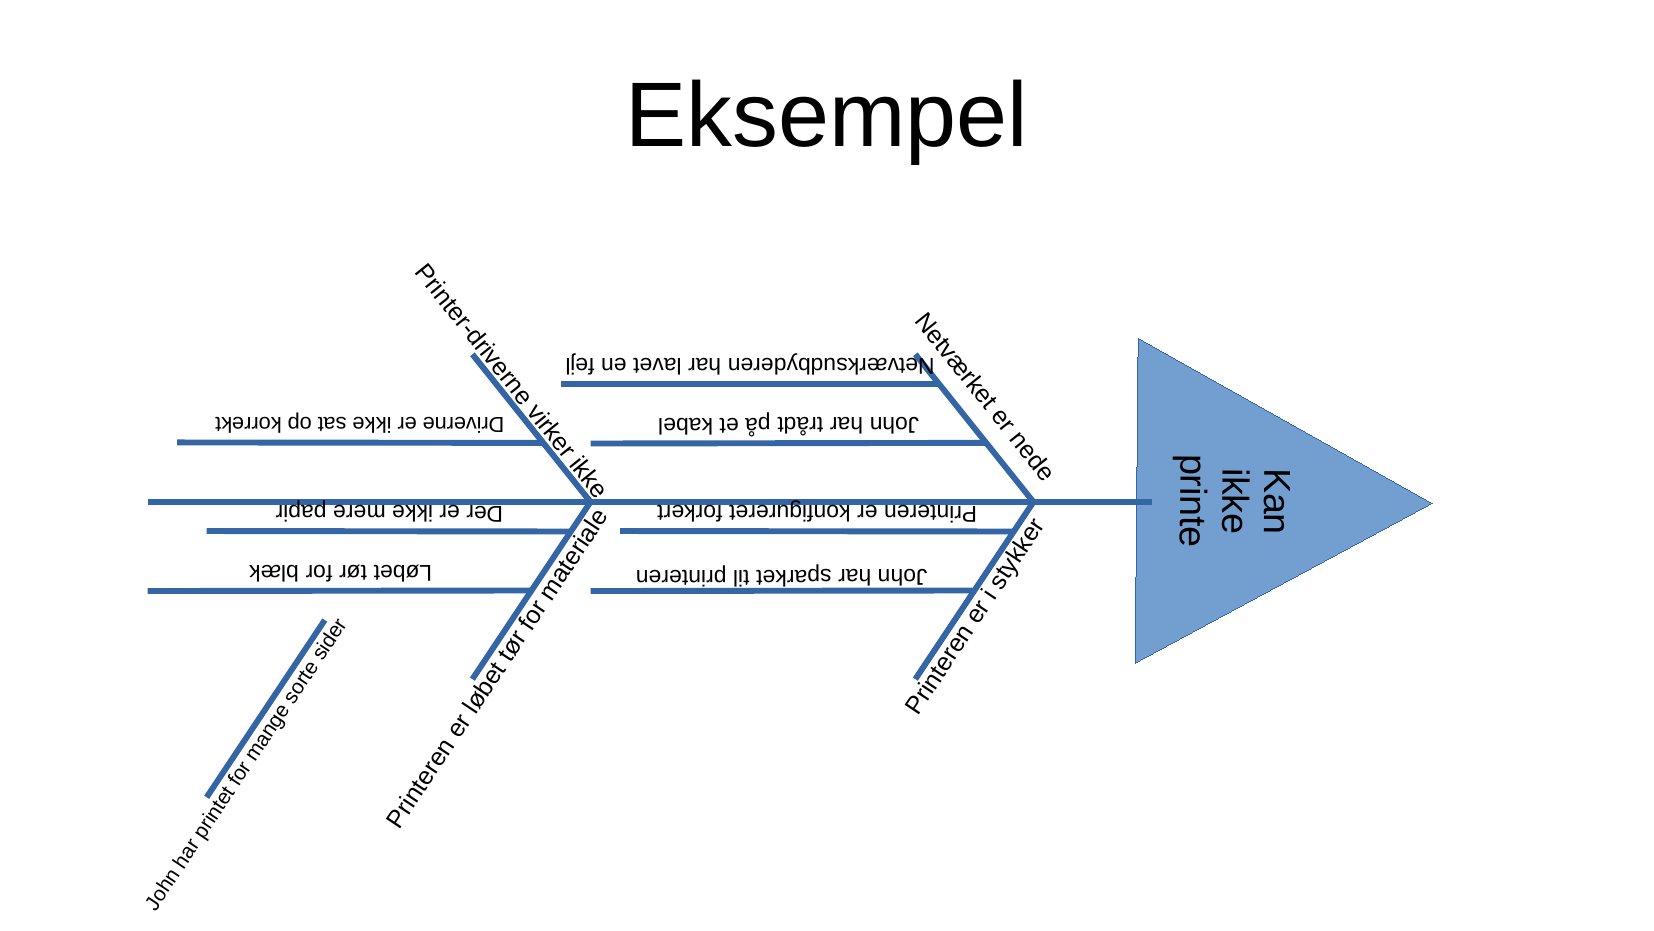

# Eksempel
Printer-driverne virker ikke
Netværket er nede
Kan ikke printe
Netværksudbyderen har lavet en fejl
Driverne er ikke sat op korrekt
John har trådt på et kabel
Printeren er løbet tør for materiale
Printeren er i stykker
Der er ikke mere papir
Printeren er konfigureret forkert
Løbet tør for blæk
John har sparket til printeren
John har printet for mange sorte sider